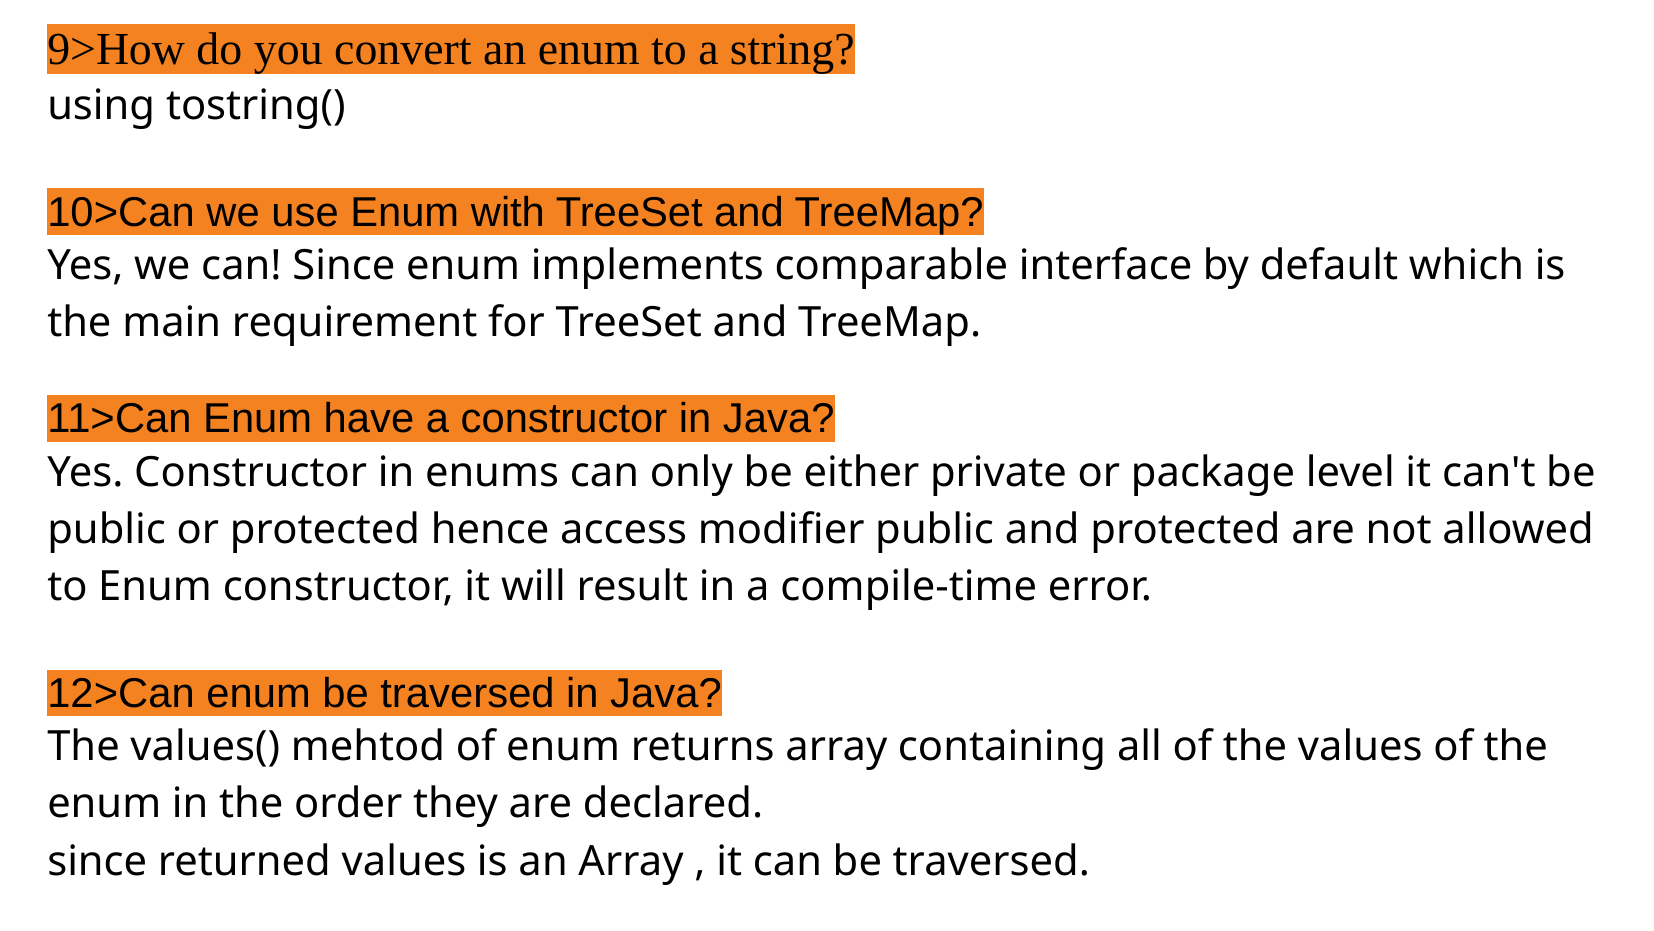

# 9>How do you convert an enum to a string?
using tostring()
10>Can we use Enum with TreeSet and TreeMap?
Yes, we can! Since enum implements comparable interface by default which is the main requirement for TreeSet and TreeMap.
11>Can Enum have a constructor in Java?
Yes. Constructor in enums can only be either private or package level it can't be public or protected hence access modifier public and protected are not allowed to Enum constructor, it will result in a compile-time error.
12>Can enum be traversed in Java?
The values() mehtod of enum returns array containing all of the values of the enum in the order they are declared.
since returned values is an Array , it can be traversed.